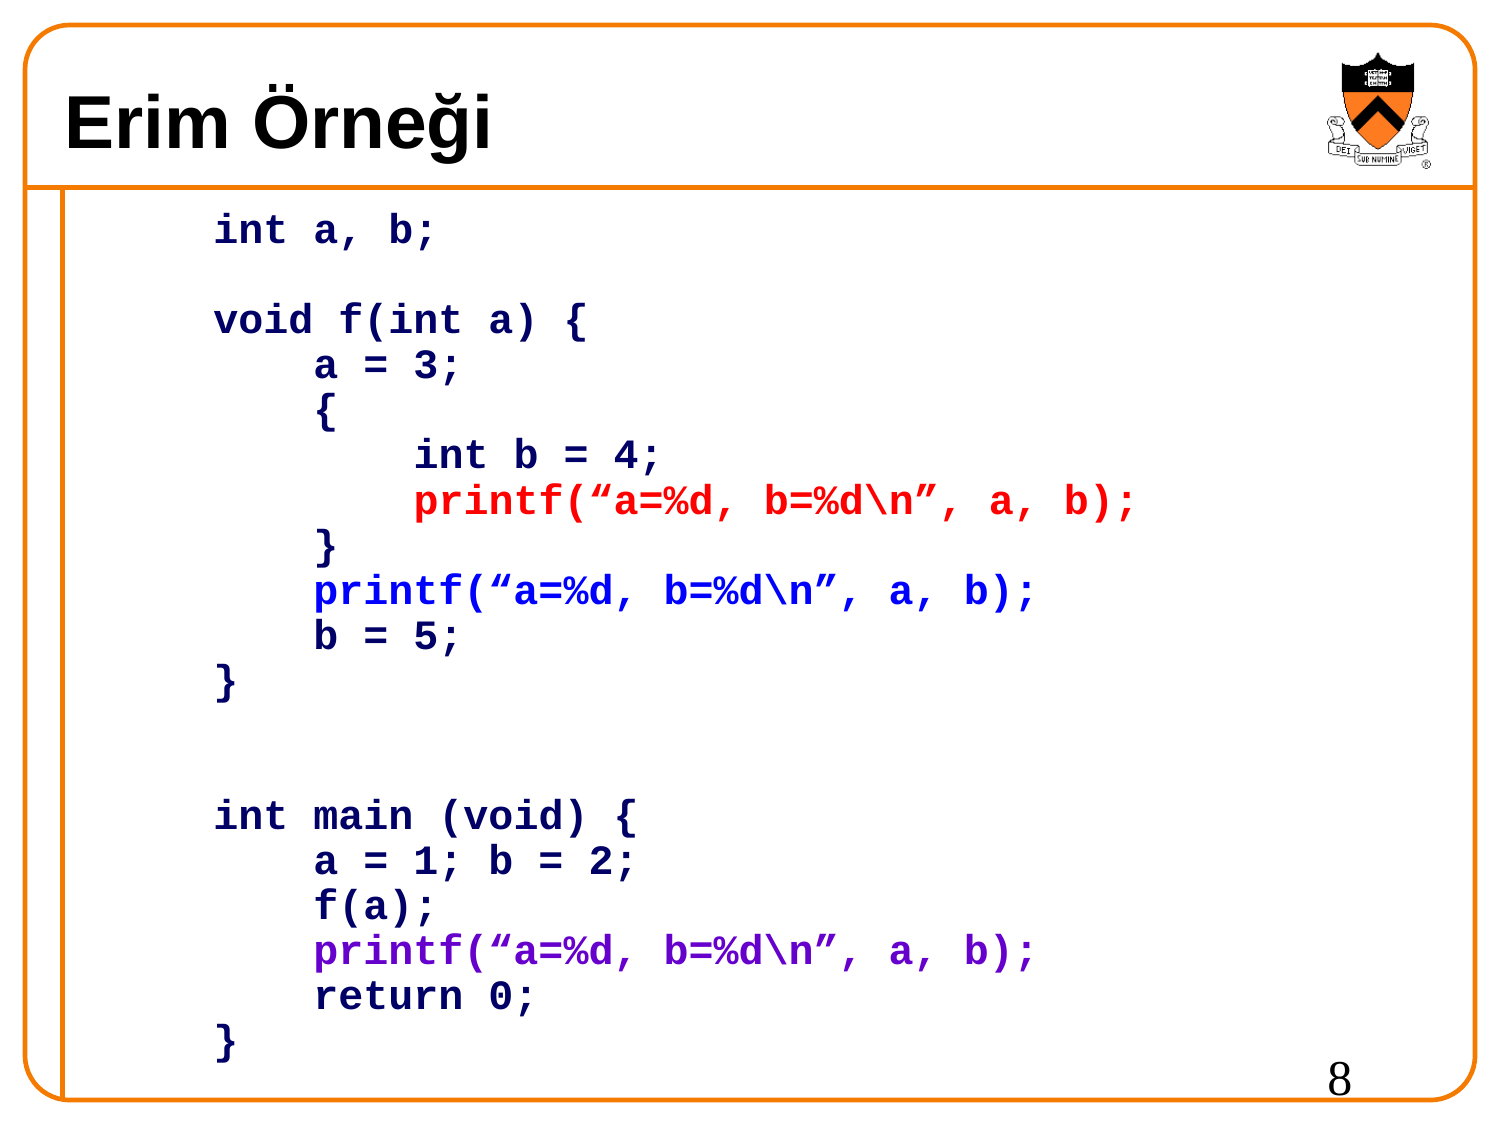

# Erim Örneği
int a, b;
void f(int a) {
 a = 3;
 {
 int b = 4;
 printf(“a=%d, b=%d\n”, a, b);
 }
 printf(“a=%d, b=%d\n”, a, b);
 b = 5;
}
int main (void) {
 a = 1; b = 2;
 f(a);
 printf(“a=%d, b=%d\n”, a, b);
 return 0;
}
8